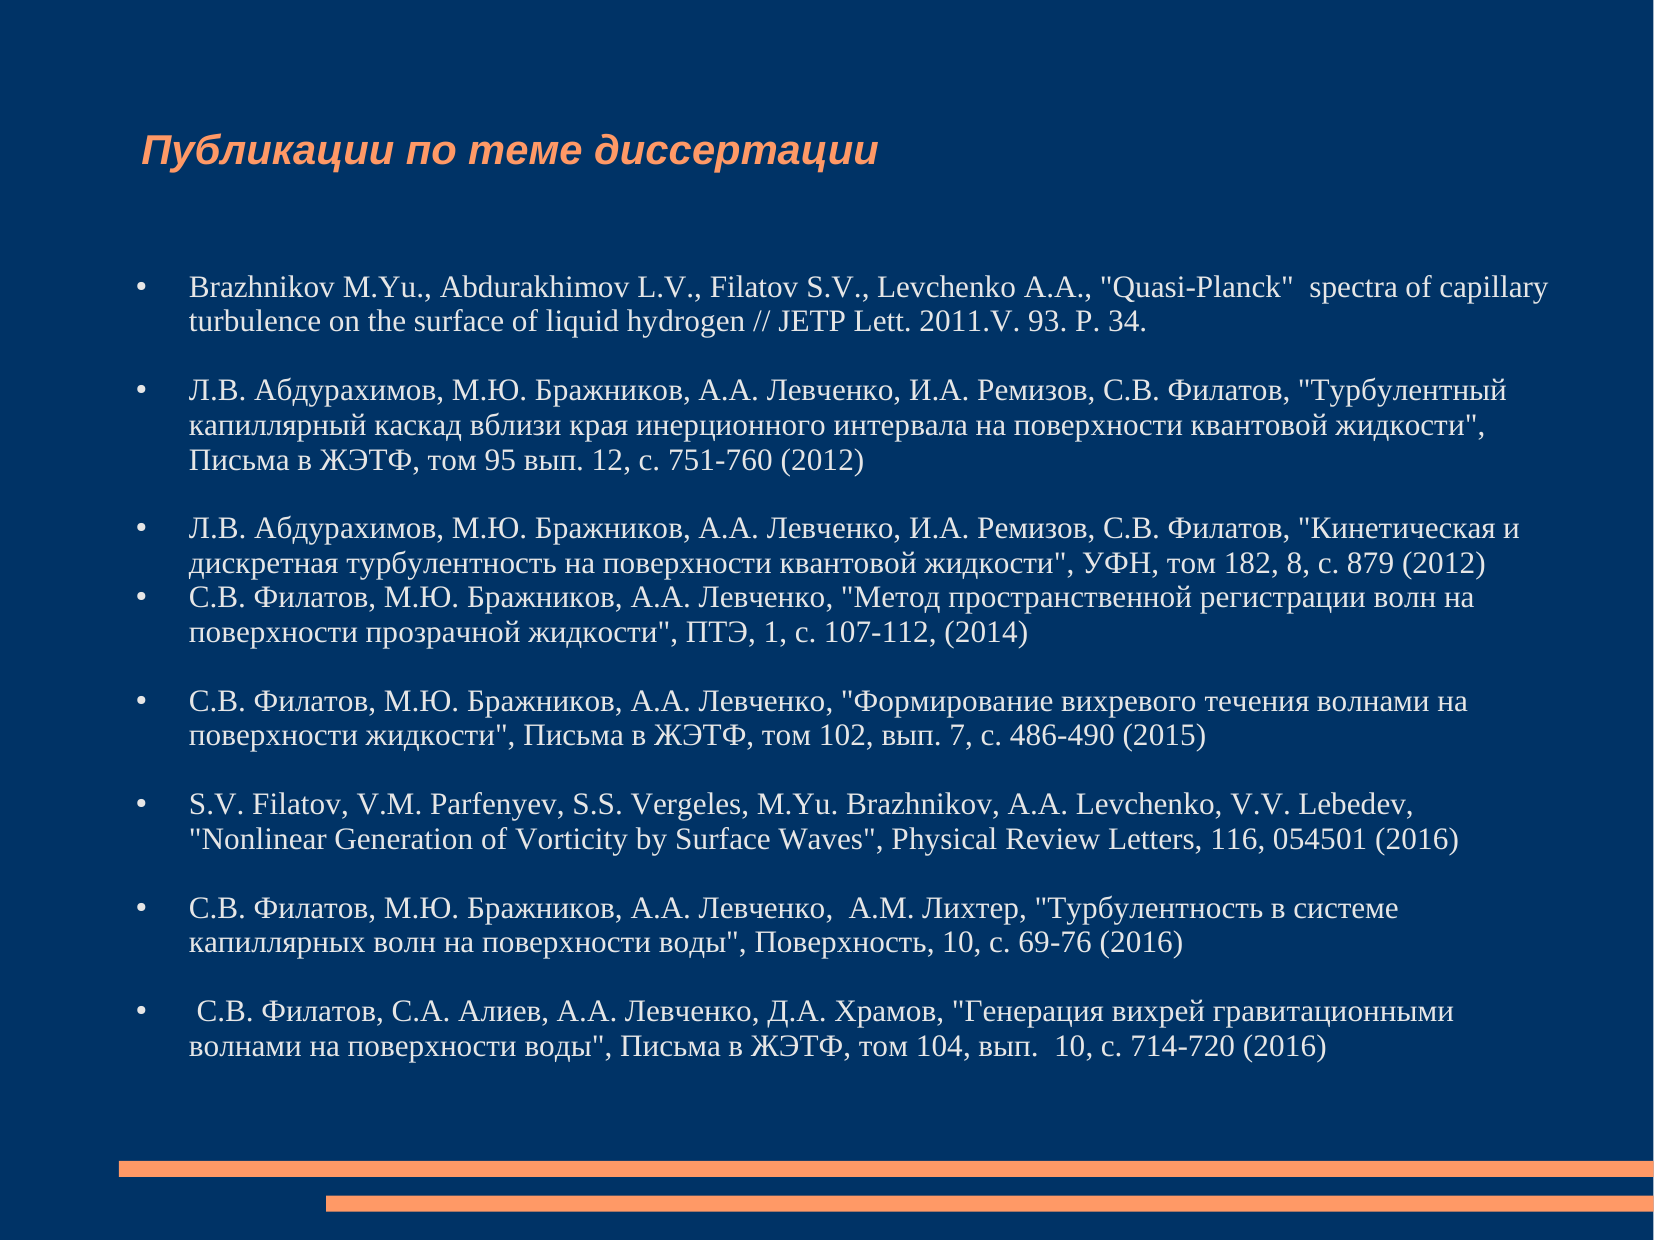

# Публикации по теме диссертации
Brazhnikov M.Yu., Abdurakhimov L.V., Filatov S.V., Levchenko A.A., "Quasi-Planck" spectra of capillary turbulence on the surface of liquid hydrogen // JETP Lett. 2011.V. 93. P. 34.
Л.В. Абдурахимов, М.Ю. Бражников, А.А. Левченко, И.А. Ремизов, С.В. Филатов, "Турбулентный капиллярный каскад вблизи края инерционного интервала на поверхности квантовой жидкости", Письма в ЖЭТФ, том 95 вып. 12, с. 751-760 (2012)
Л.В. Абдурахимов, М.Ю. Бражников, А.А. Левченко, И.А. Ремизов, С.В. Филатов, "Кинетическая и дискретная турбулентность на поверхности квантовой жидкости", УФН, том 182, 8, с. 879 (2012)
С.В. Филатов, М.Ю. Бражников, А.А. Левченко, "Метод пространственной регистрации волн на поверхности прозрачной жидкости", ПТЭ, 1, с. 107-112, (2014)
С.В. Филатов, М.Ю. Бражников, А.А. Левченко, "Формирование вихревого течения волнами на поверхности жидкости", Письма в ЖЭТФ, том 102, вып. 7, с. 486-490 (2015)
S.V. Filatov, V.M. Parfenyev, S.S. Vergeles, M.Yu. Brazhnikov, A.A. Levchenko, V.V. Lebedev, "Nonlinear Generation of Vorticity by Surface Waves", Physical Review Letters, 116, 054501 (2016)
С.В. Филатов, М.Ю. Бражников, А.А. Левченко, А.М. Лихтер, "Турбулентность в системе капиллярных волн на поверхности воды", Поверхность, 10, с. 69-76 (2016)
 С.В. Филатов, С.А. Алиев, А.А. Левченко, Д.А. Храмов, "Генерация вихрей гравитационными волнами на поверхности воды", Письма в ЖЭТФ, том 104, вып. 10, с. 714-720 (2016)